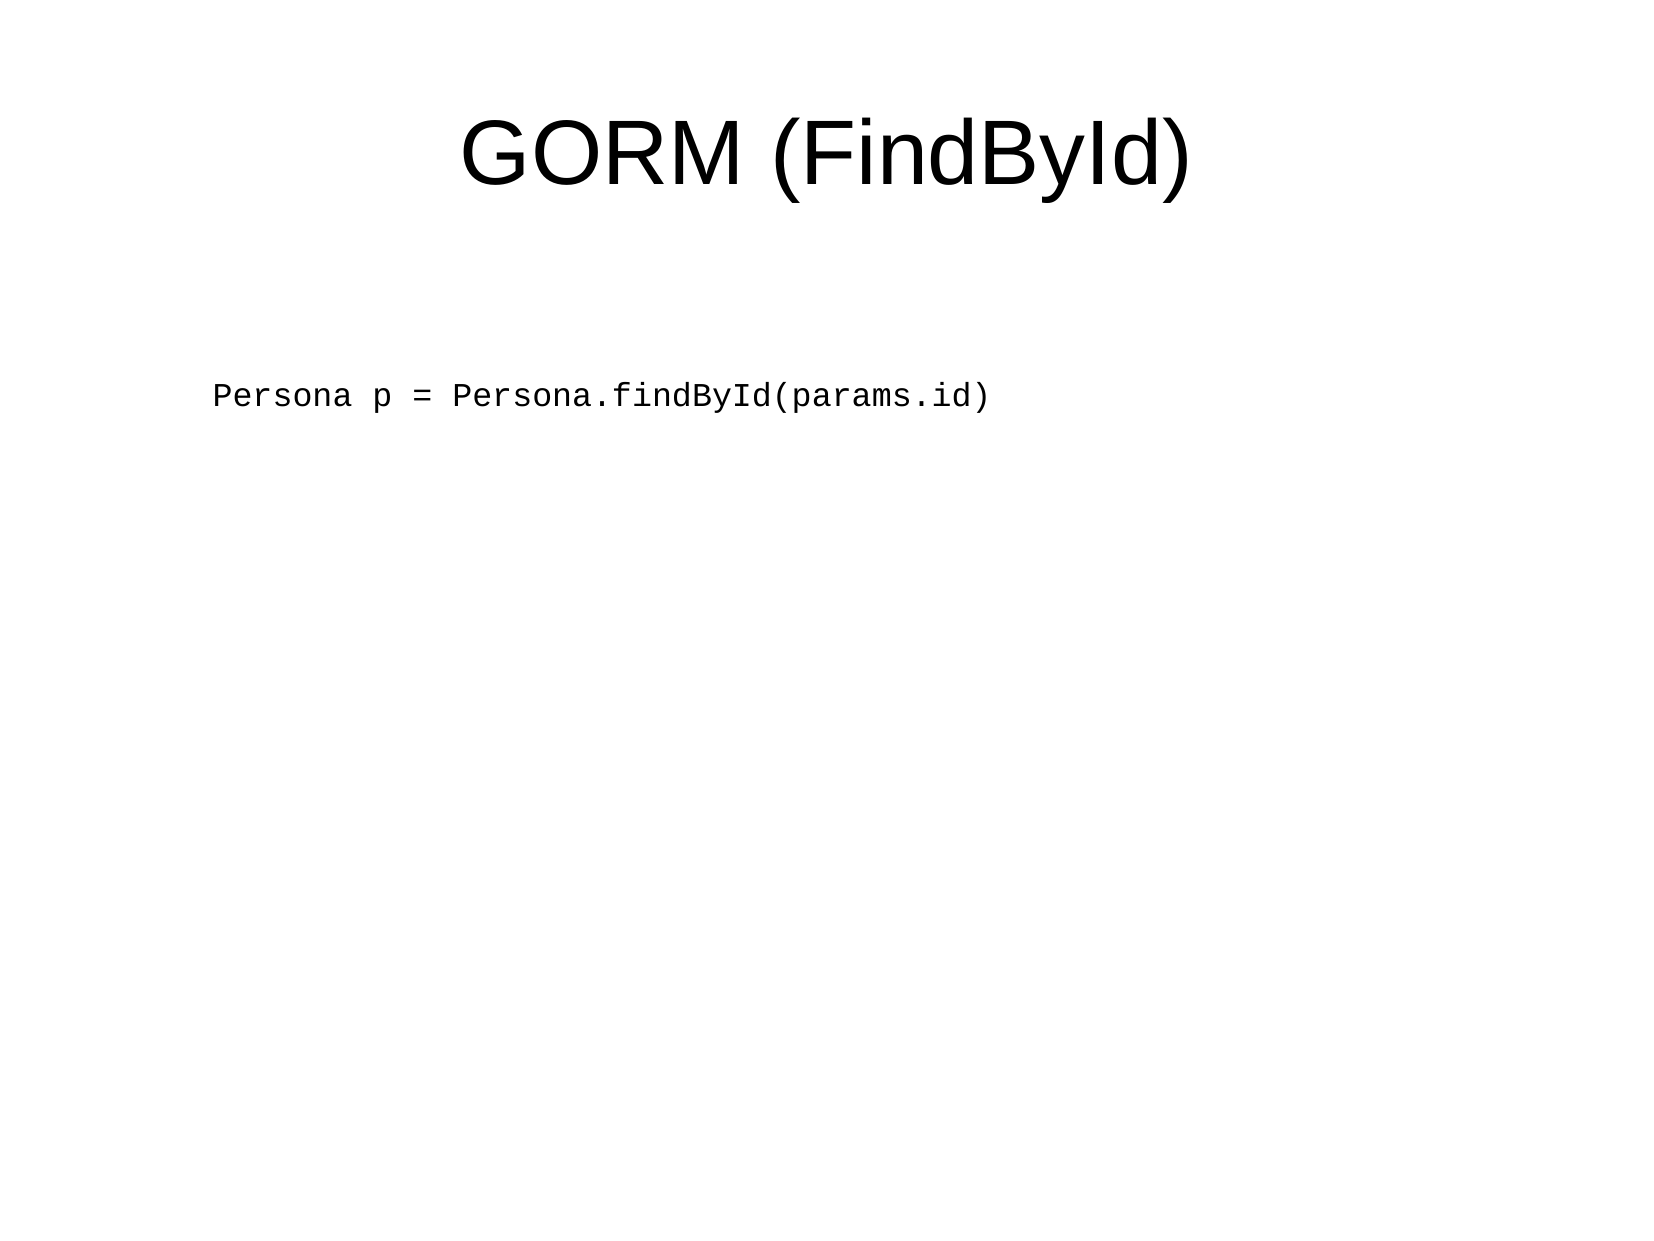

# GORM (FindById)
Persona p = Persona.findById(params.id)